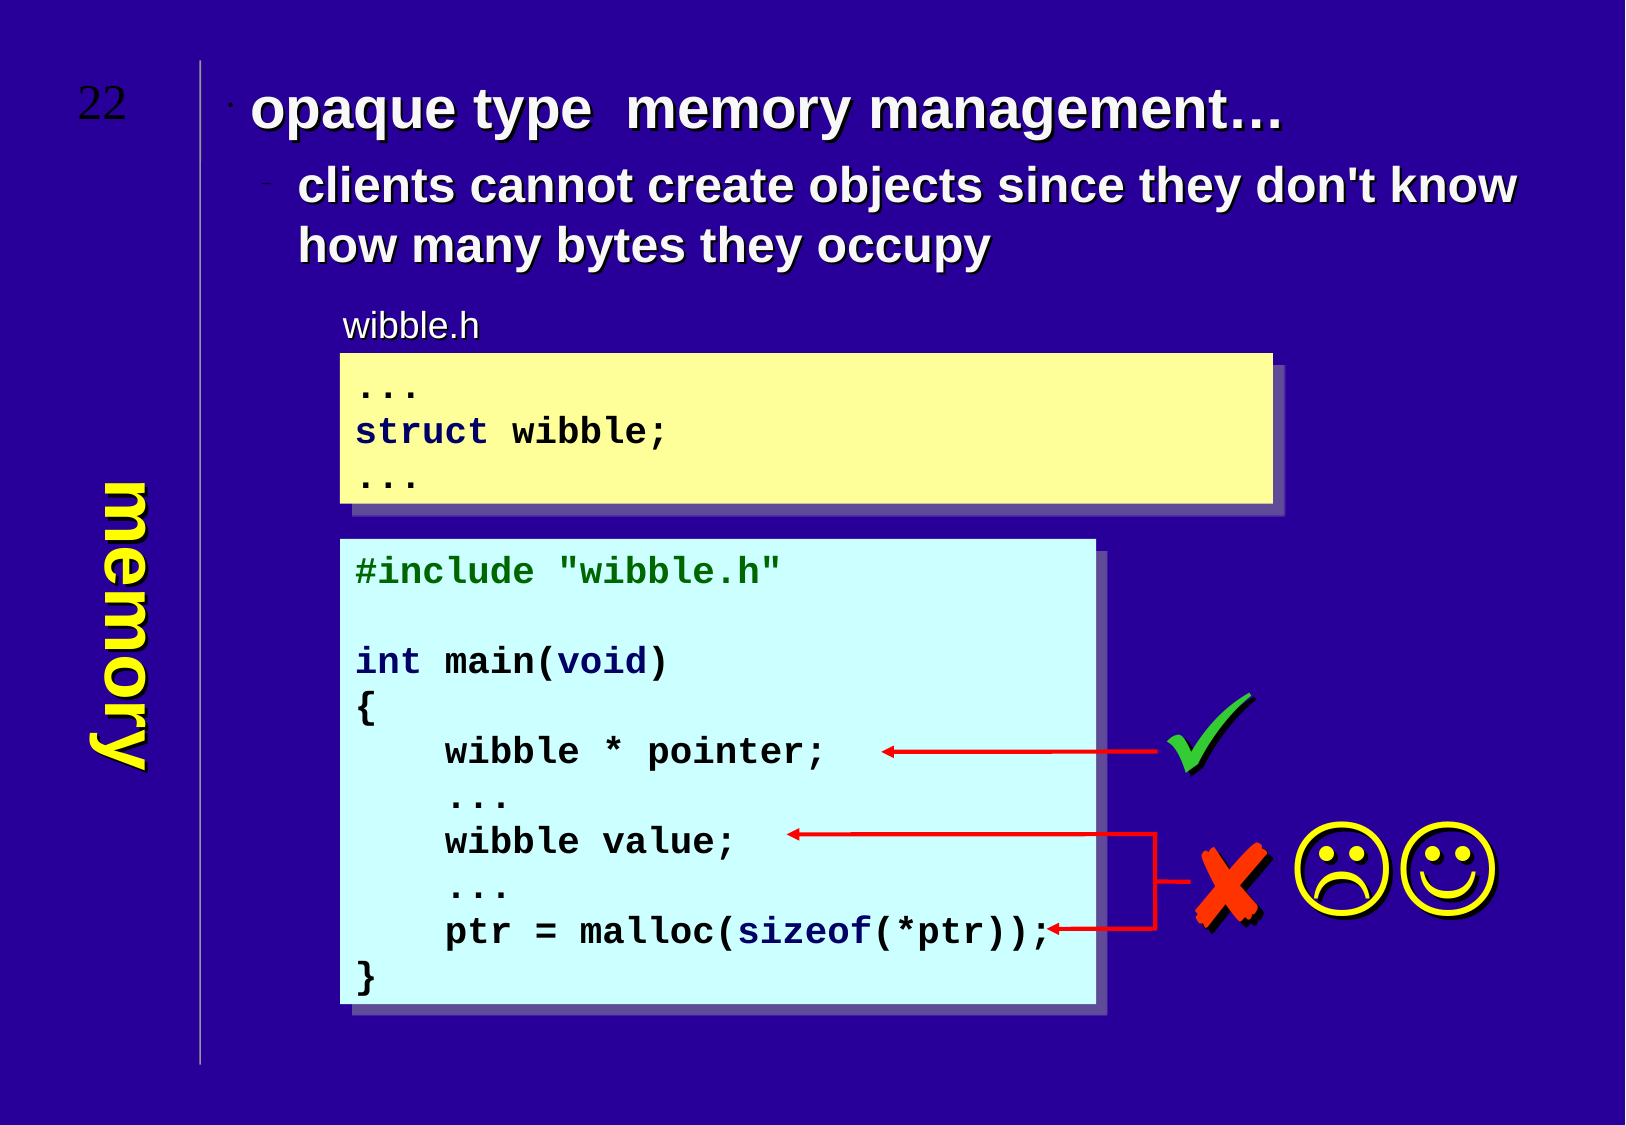

22
 opaque type memory management…
clients cannot create objects since they don't know how many bytes they occupy
# memory
wibble.h
...
struct wibble;
...
#include "wibble.h"
int main(void)
{
 wibble * pointer;
 ...
 wibble value;
 ...
 ptr = malloc(sizeof(*ptr));
}



